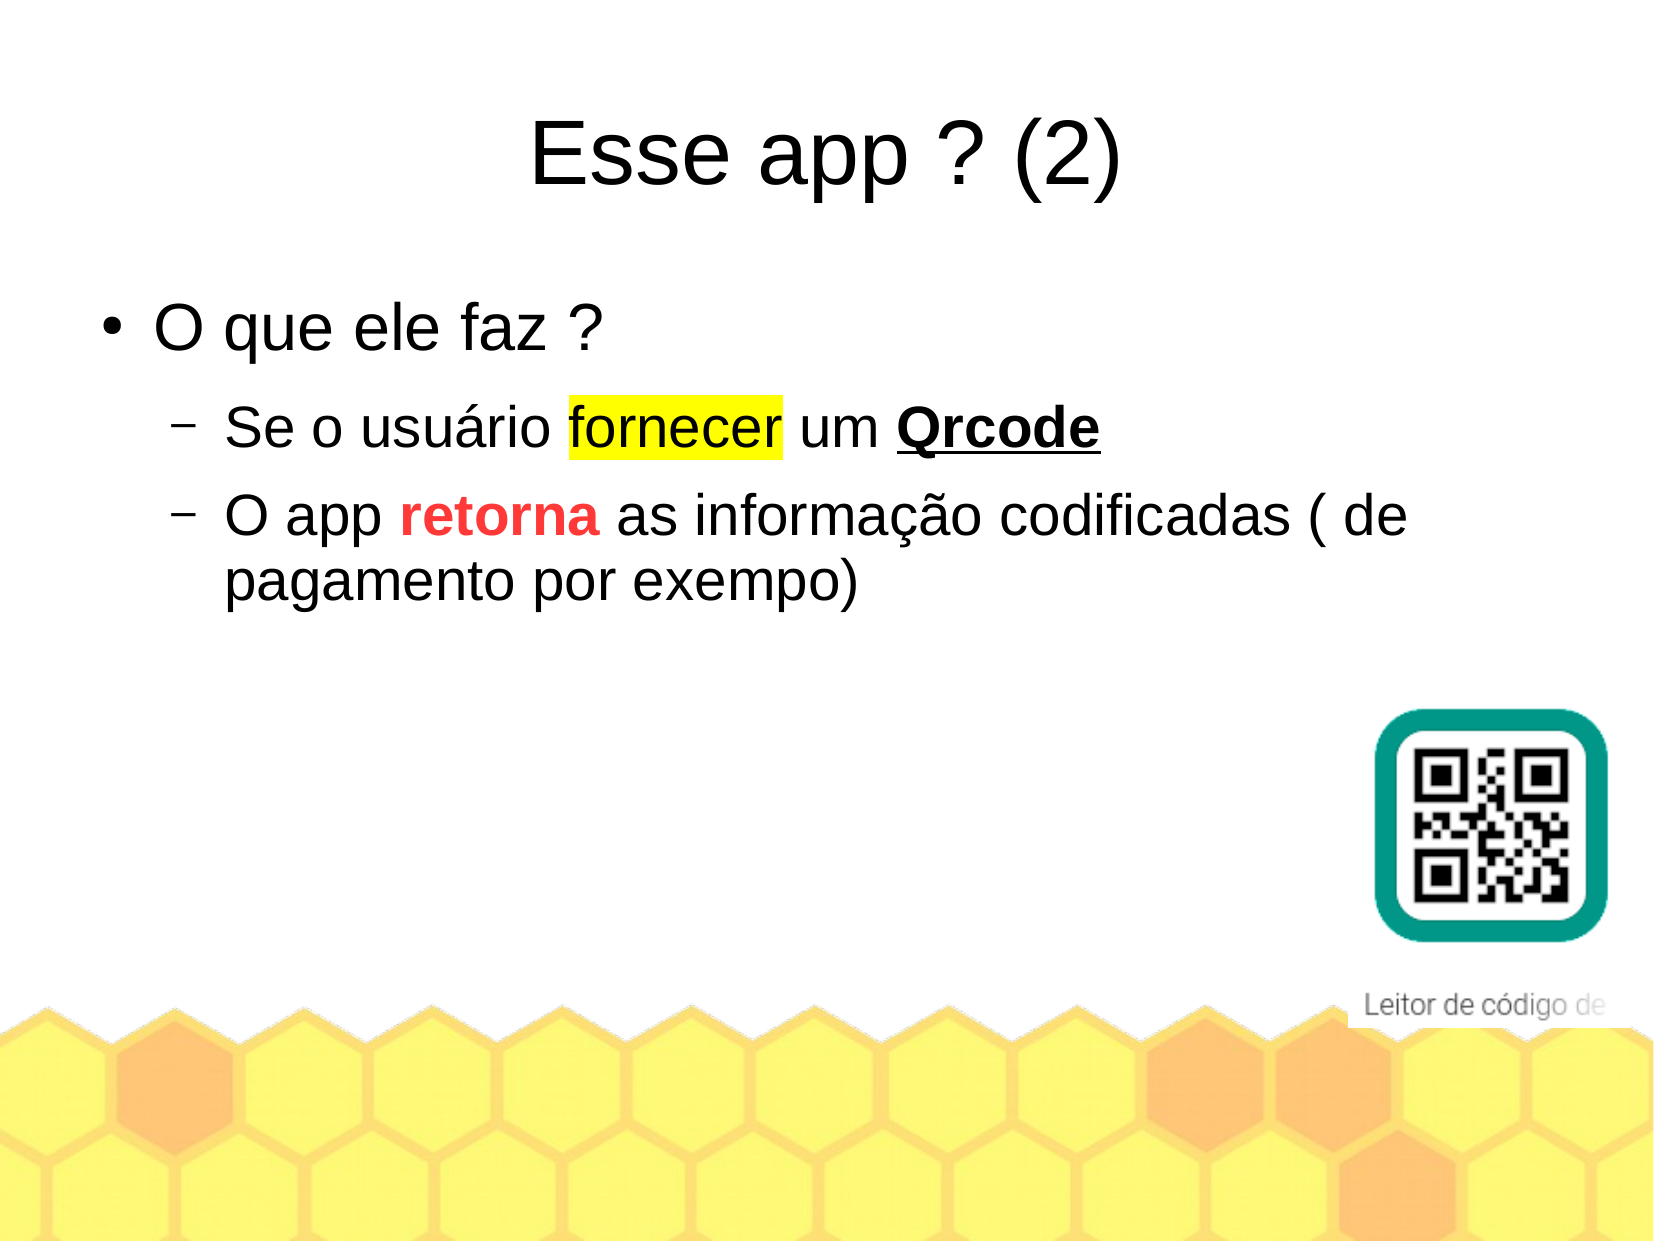

# Esse app ? (2)
O que ele faz ?
Se o usuário fornecer um Qrcode
O app retorna as informação codificadas ( de pagamento por exempo)